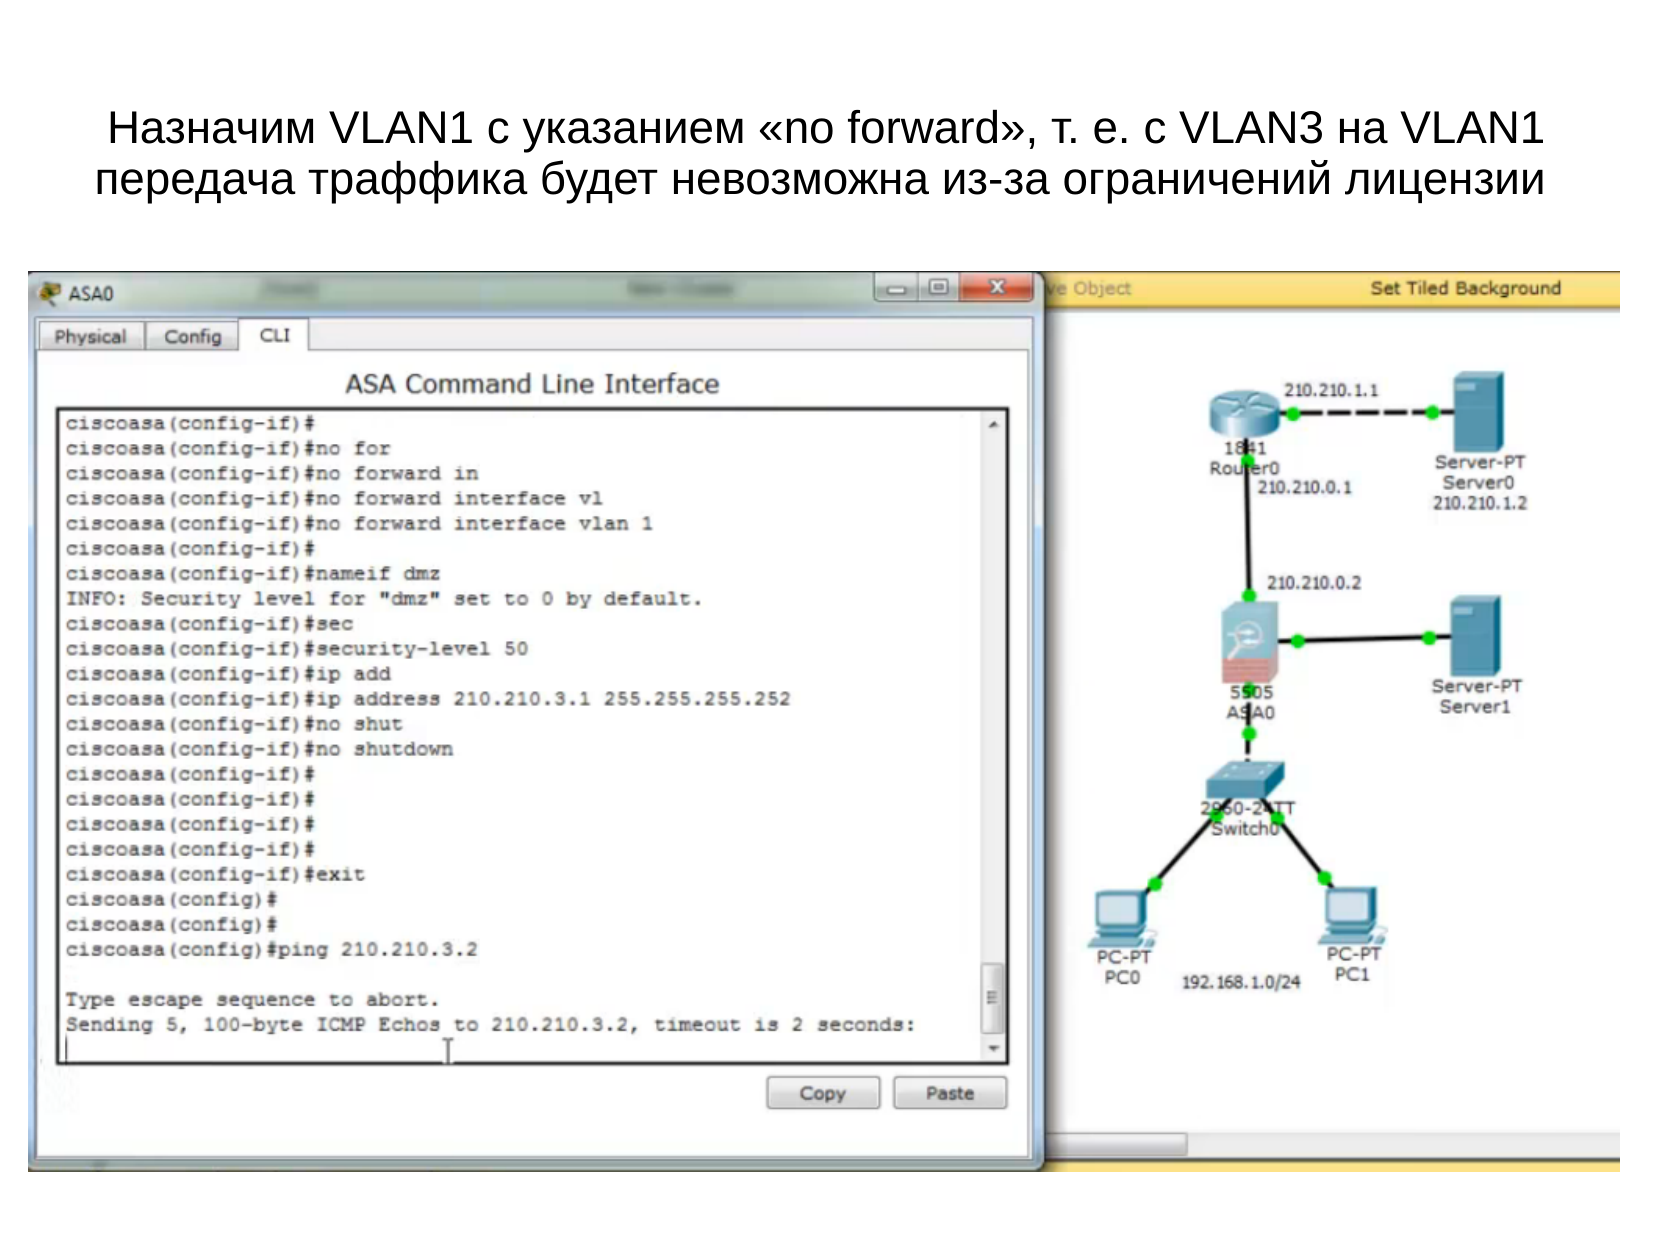

# Назначим VLAN1 с указанием «no forward», т. е. с VLAN3 на VLAN1 передача траффика будет невозможна из-за ограничений лицензии